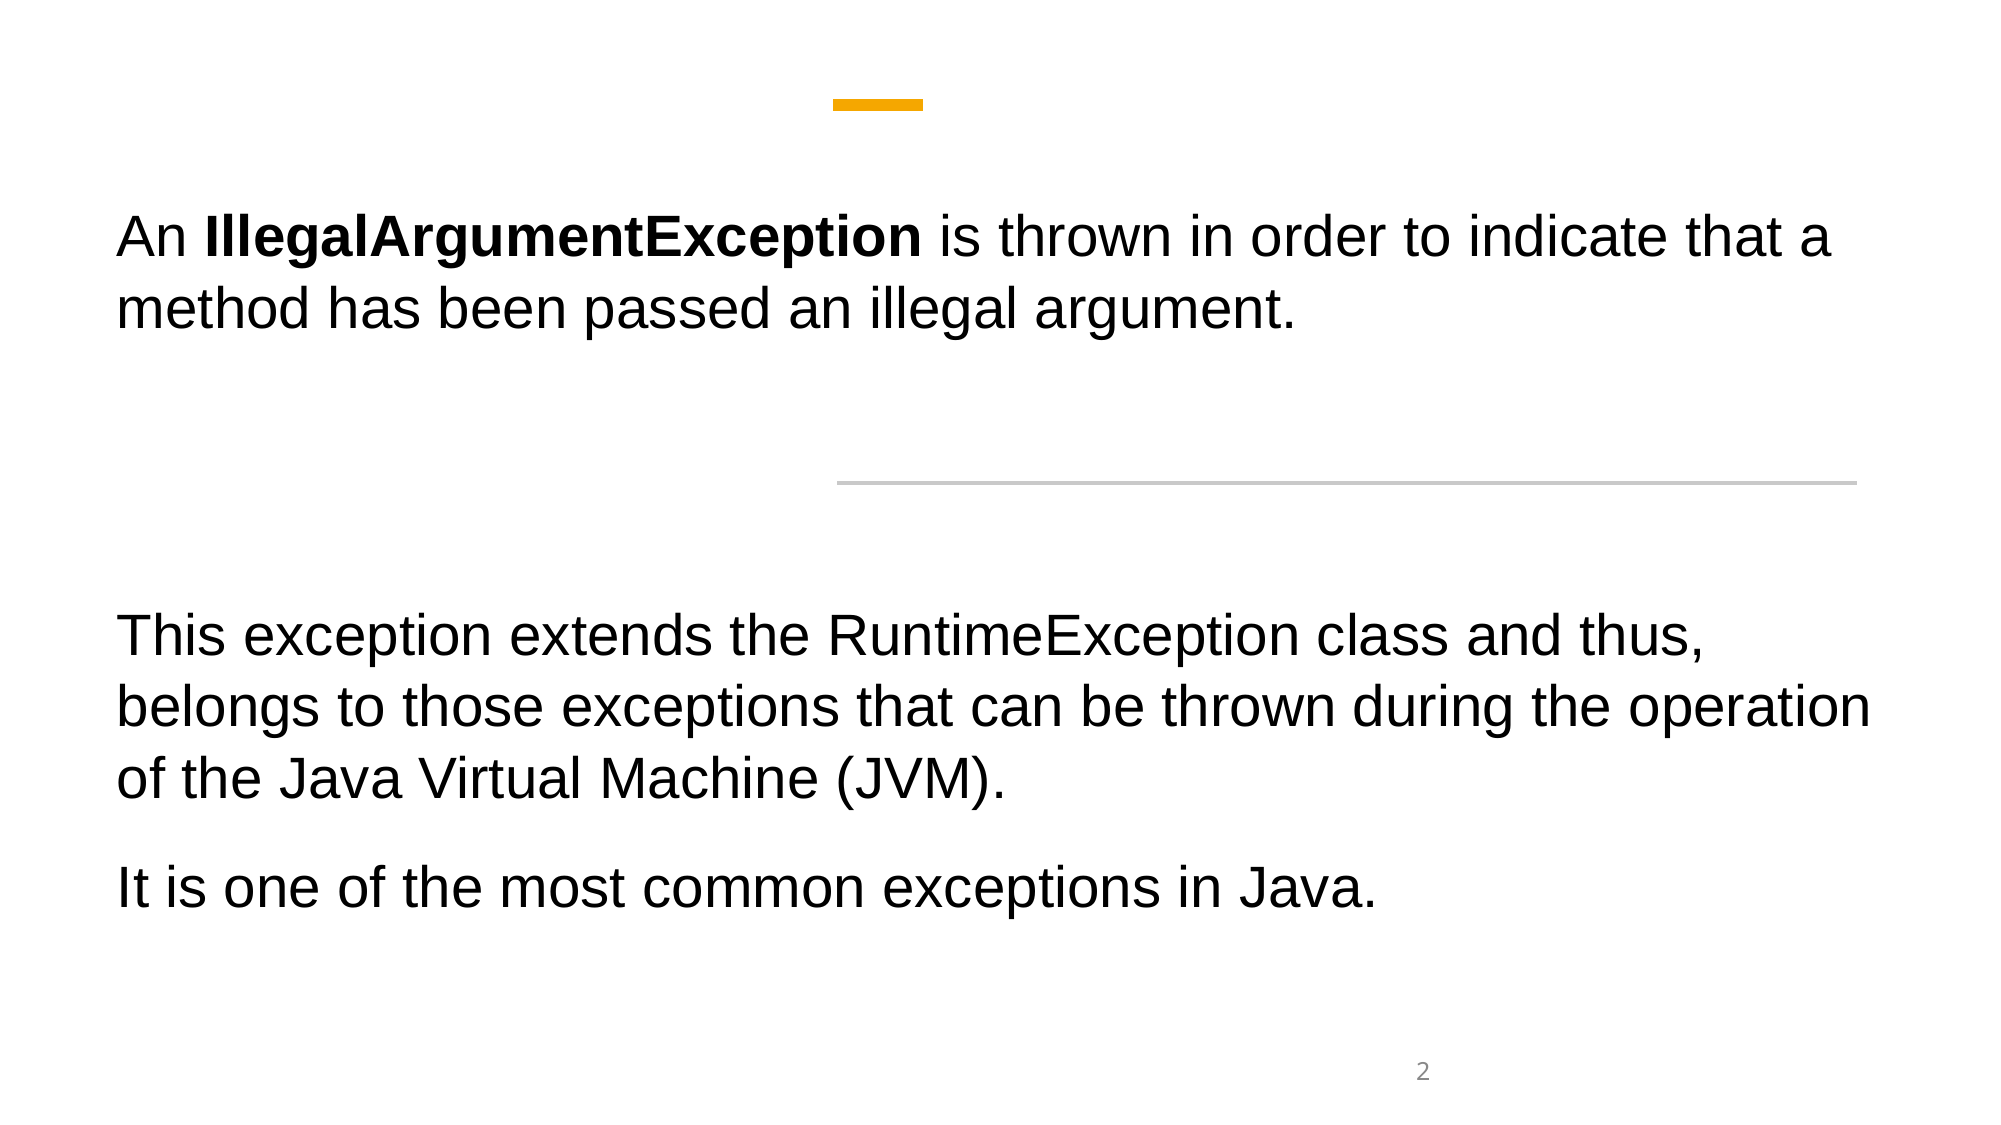

# An IllegalArgumentException is thrown in order to indicate that a method has been passed an illegal argument.
This exception extends the RuntimeException class and thus, belongs to those exceptions that can be thrown during the operation of the Java Virtual Machine (JVM).
It is one of the most common exceptions in Java.